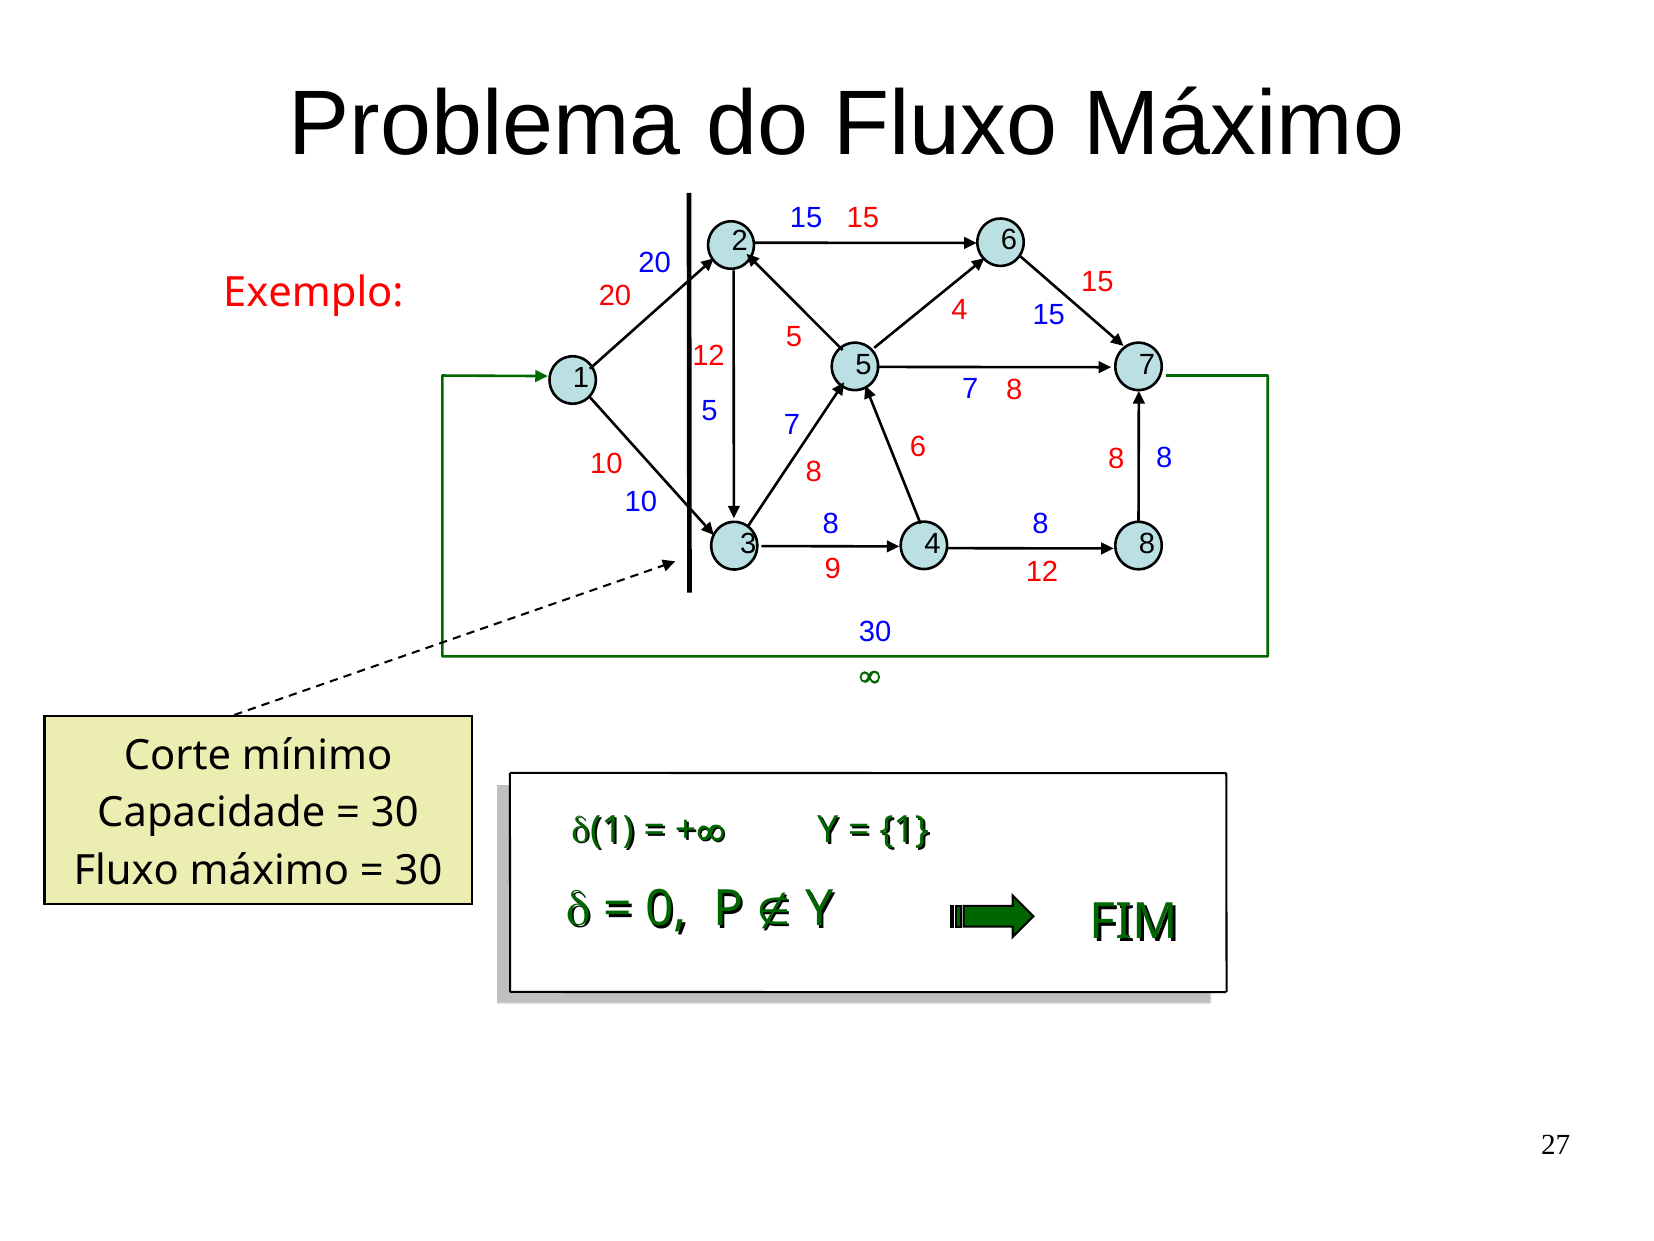

# Problema do Fluxo Máximo
15
15
6
2
20
	Exemplo:
15
20
4
15
5
12
5
7
1
7
8
5
7
6
8
8
10
8
10
8
8
3
4
8
9
12
Corte mínimo
Capacidade = 30
Fluxo máximo = 30
30

(1) = +
Y = {1}
 = 0, P  Y
FIM
27